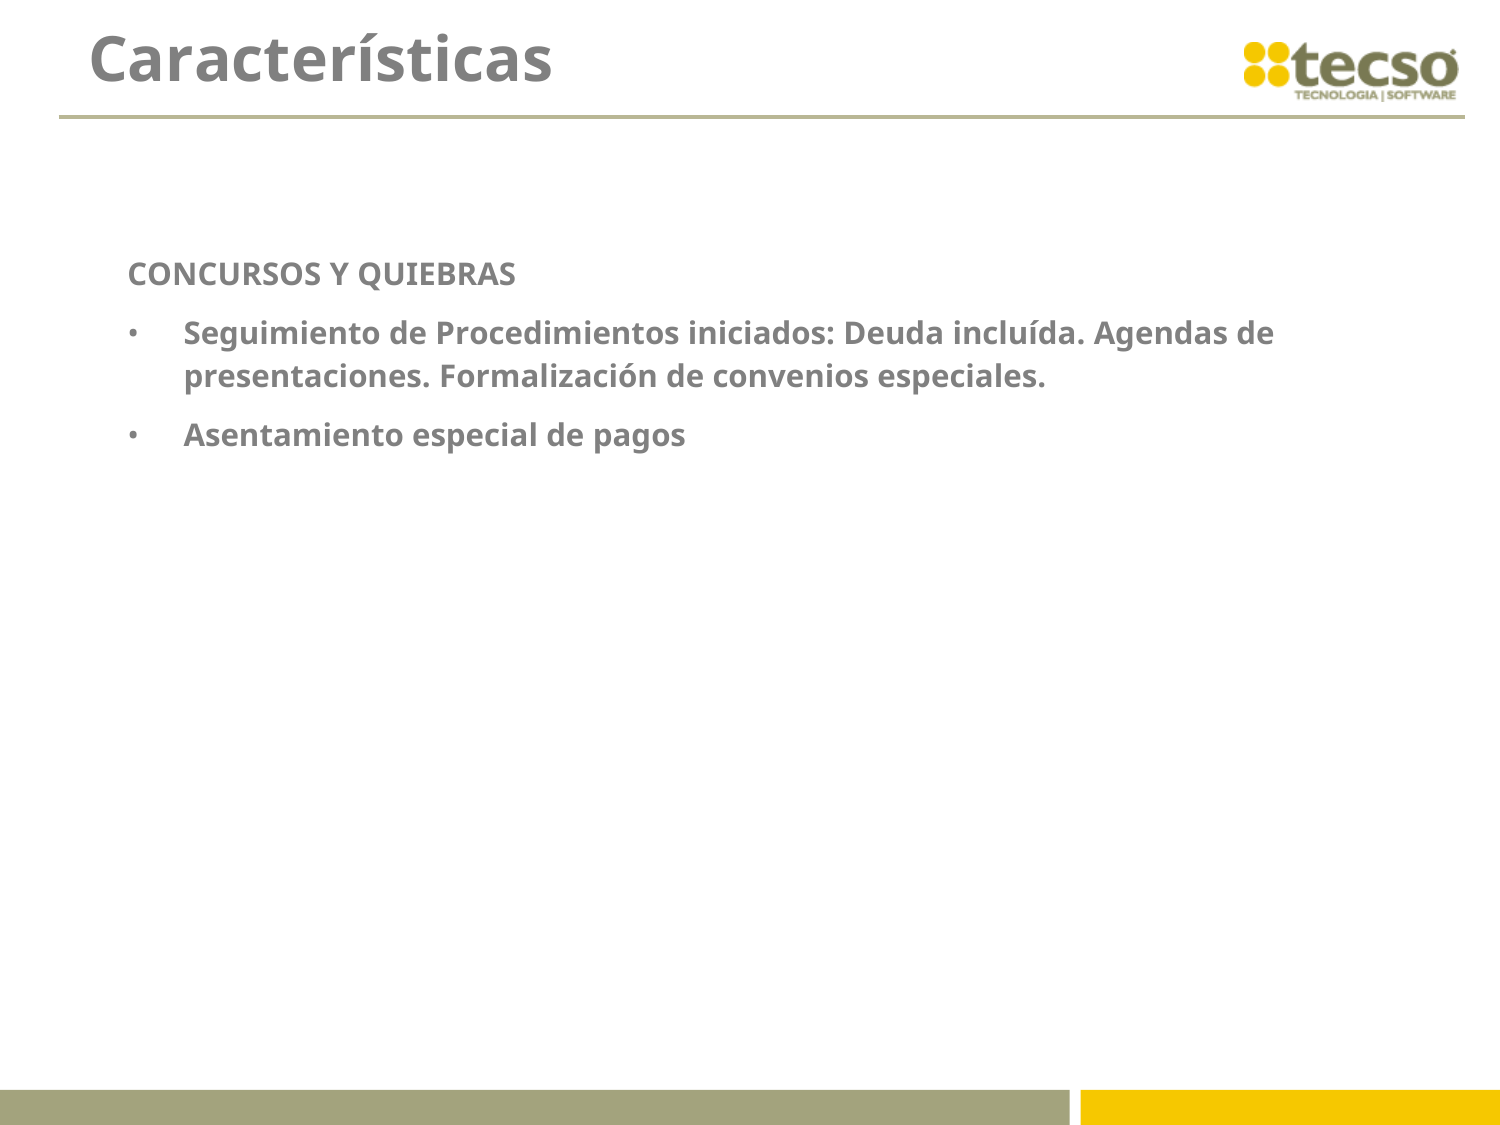

# Características
CONCURSOS Y QUIEBRAS
Seguimiento de Procedimientos iniciados: Deuda incluída. Agendas de presentaciones. Formalización de convenios especiales.
Asentamiento especial de pagos